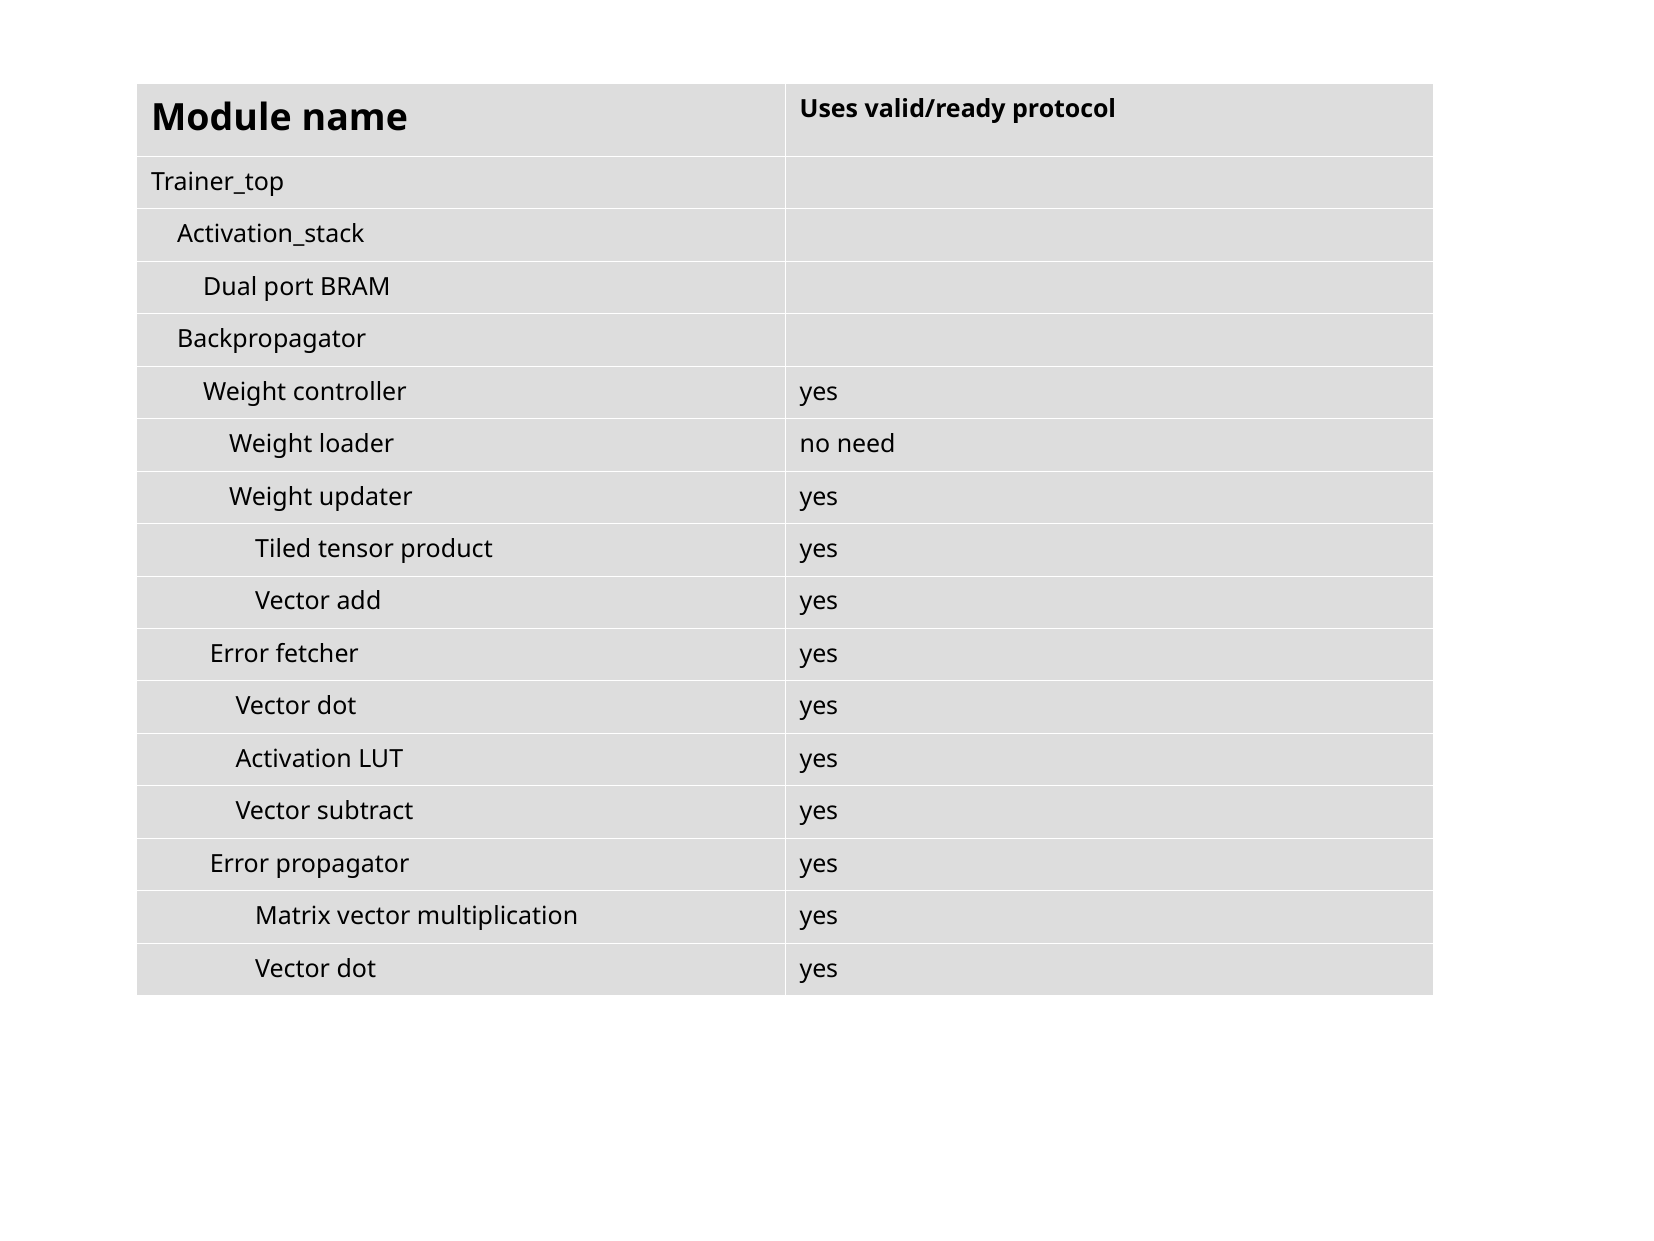

| Module name | Uses valid/ready protocol |
| --- | --- |
| Trainer\_top | |
| Activation\_stack | |
| Dual port BRAM | |
| Backpropagator | |
| Weight controller | yes |
| Weight loader | no need |
| Weight updater | yes |
| Tiled tensor product | yes |
| Vector add | yes |
| Error fetcher | yes |
| Vector dot | yes |
| Activation LUT | yes |
| Vector subtract | yes |
| Error propagator | yes |
| Matrix vector multiplication | yes |
| Vector dot | yes |